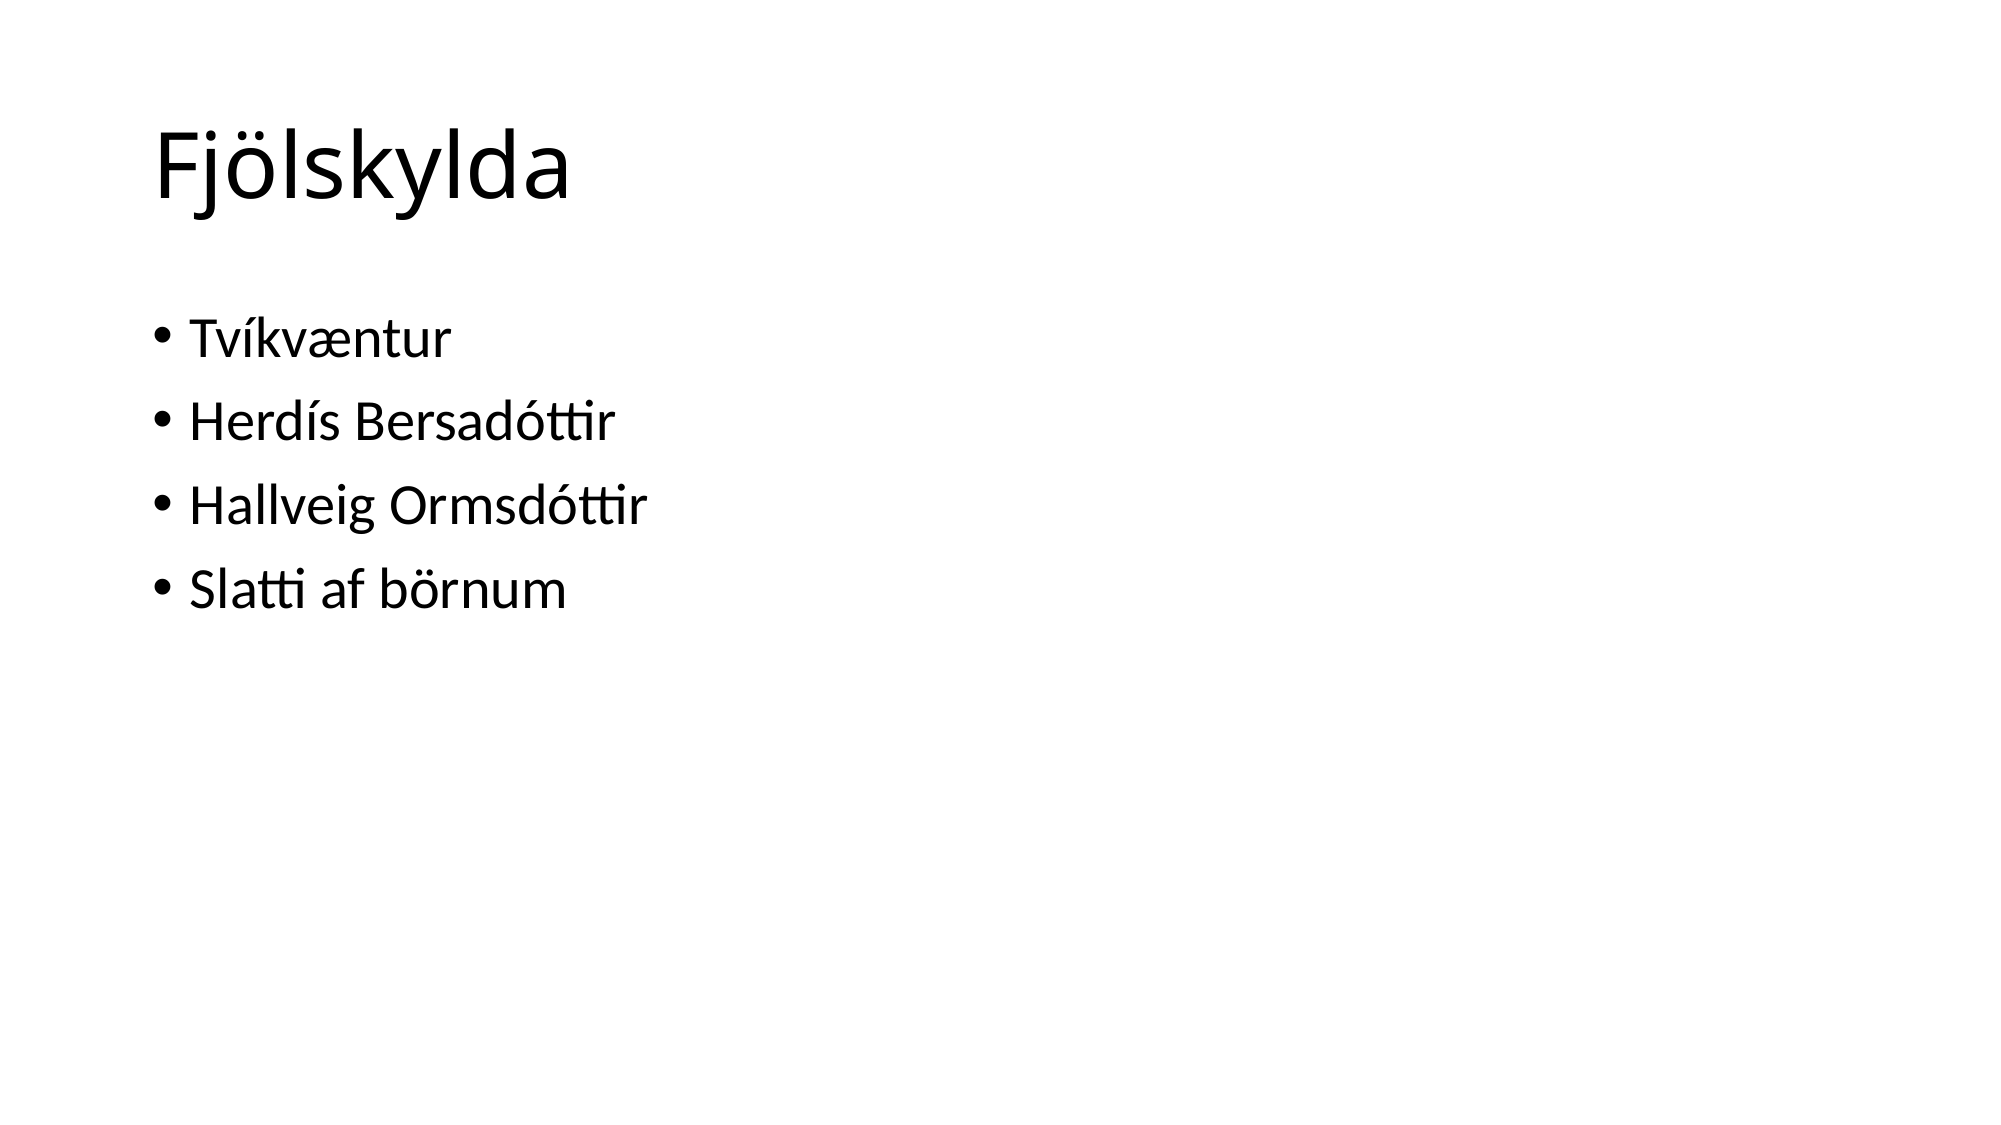

# Fjölskylda
Tvíkvæntur
Herdís Bersadóttir
Hallveig Ormsdóttir
Slatti af börnum